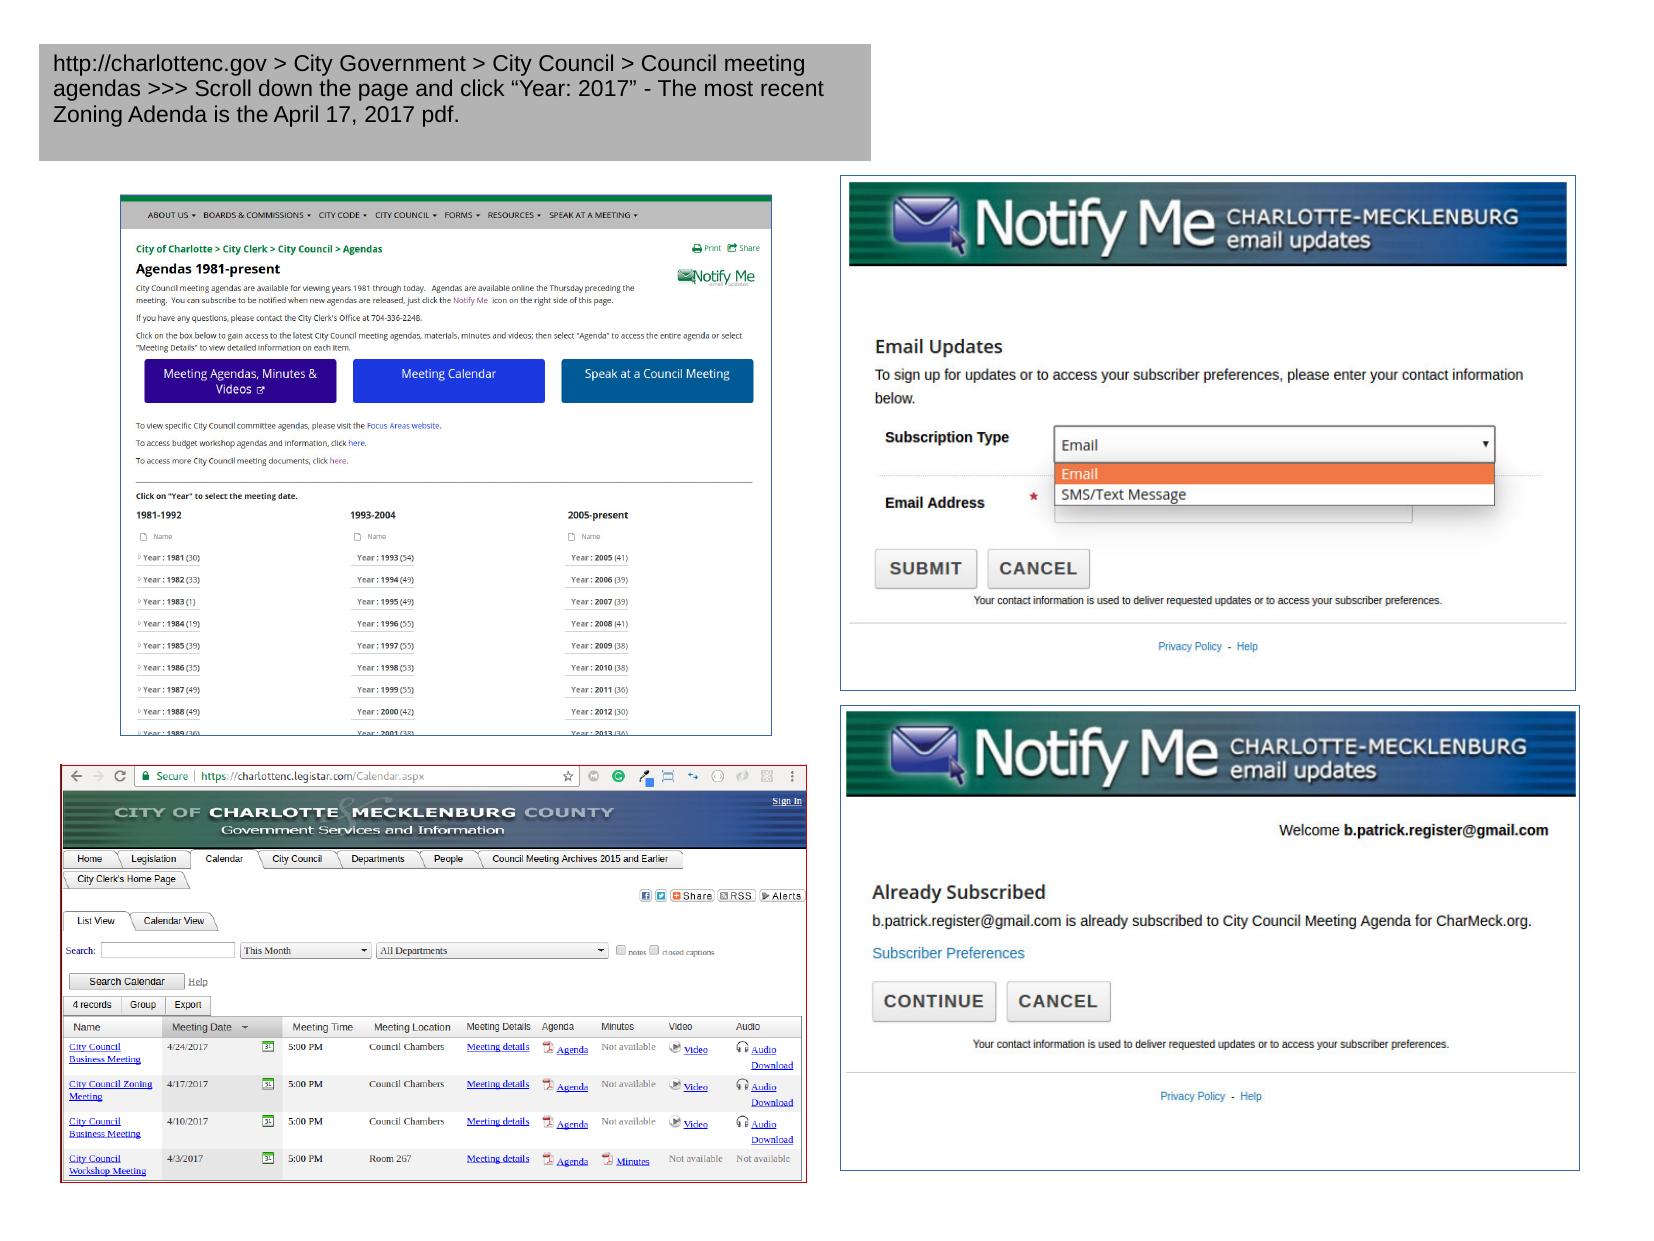

| http://charlottenc.gov > City Government > City Council > Council meeting agendas >>> Scroll down the page and click “Year: 2017” - The most recent Zoning Adenda is the April 17, 2017 pdf. |
| --- |